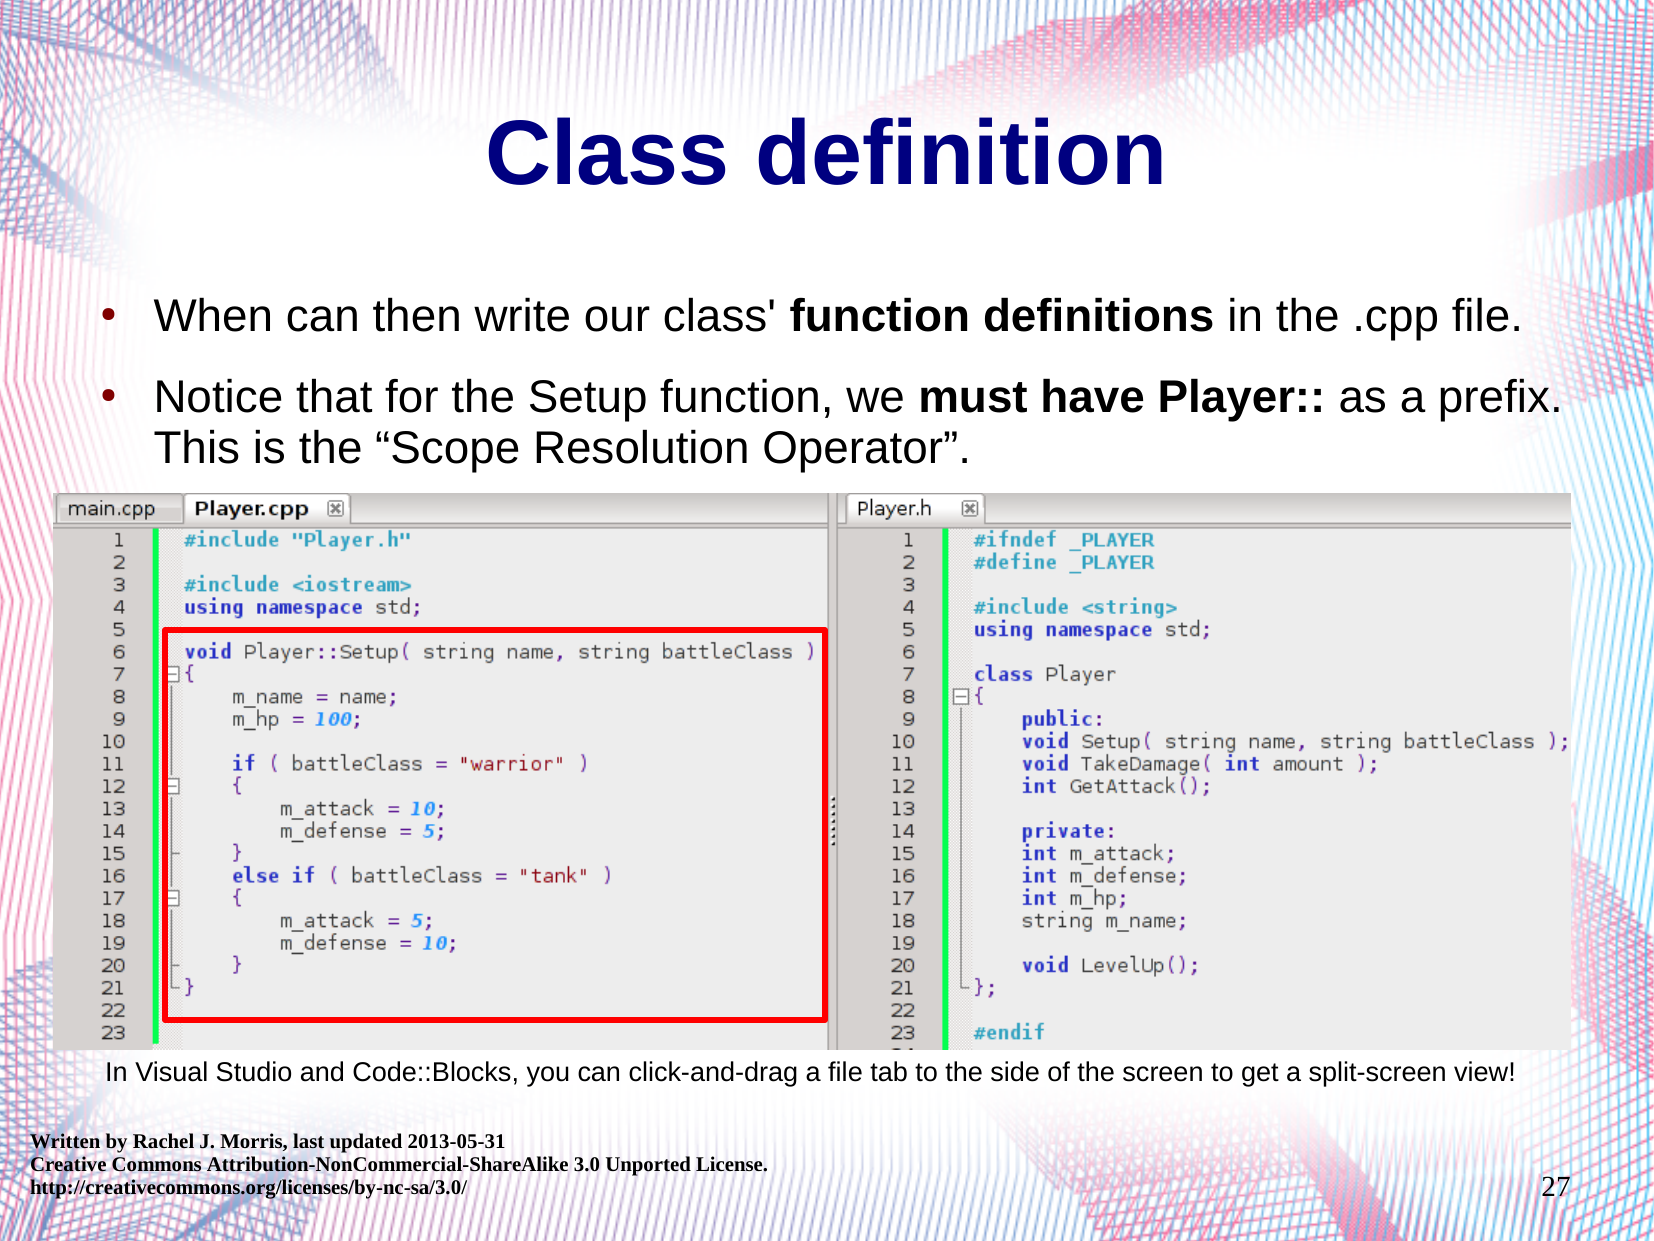

# Class definition
When can then write our class' function definitions in the .cpp file.
Notice that for the Setup function, we must have Player:: as a prefix. This is the “Scope Resolution Operator”.
In Visual Studio and Code::Blocks, you can click-and-drag a file tab to the side of the screen to get a split-screen view!
27